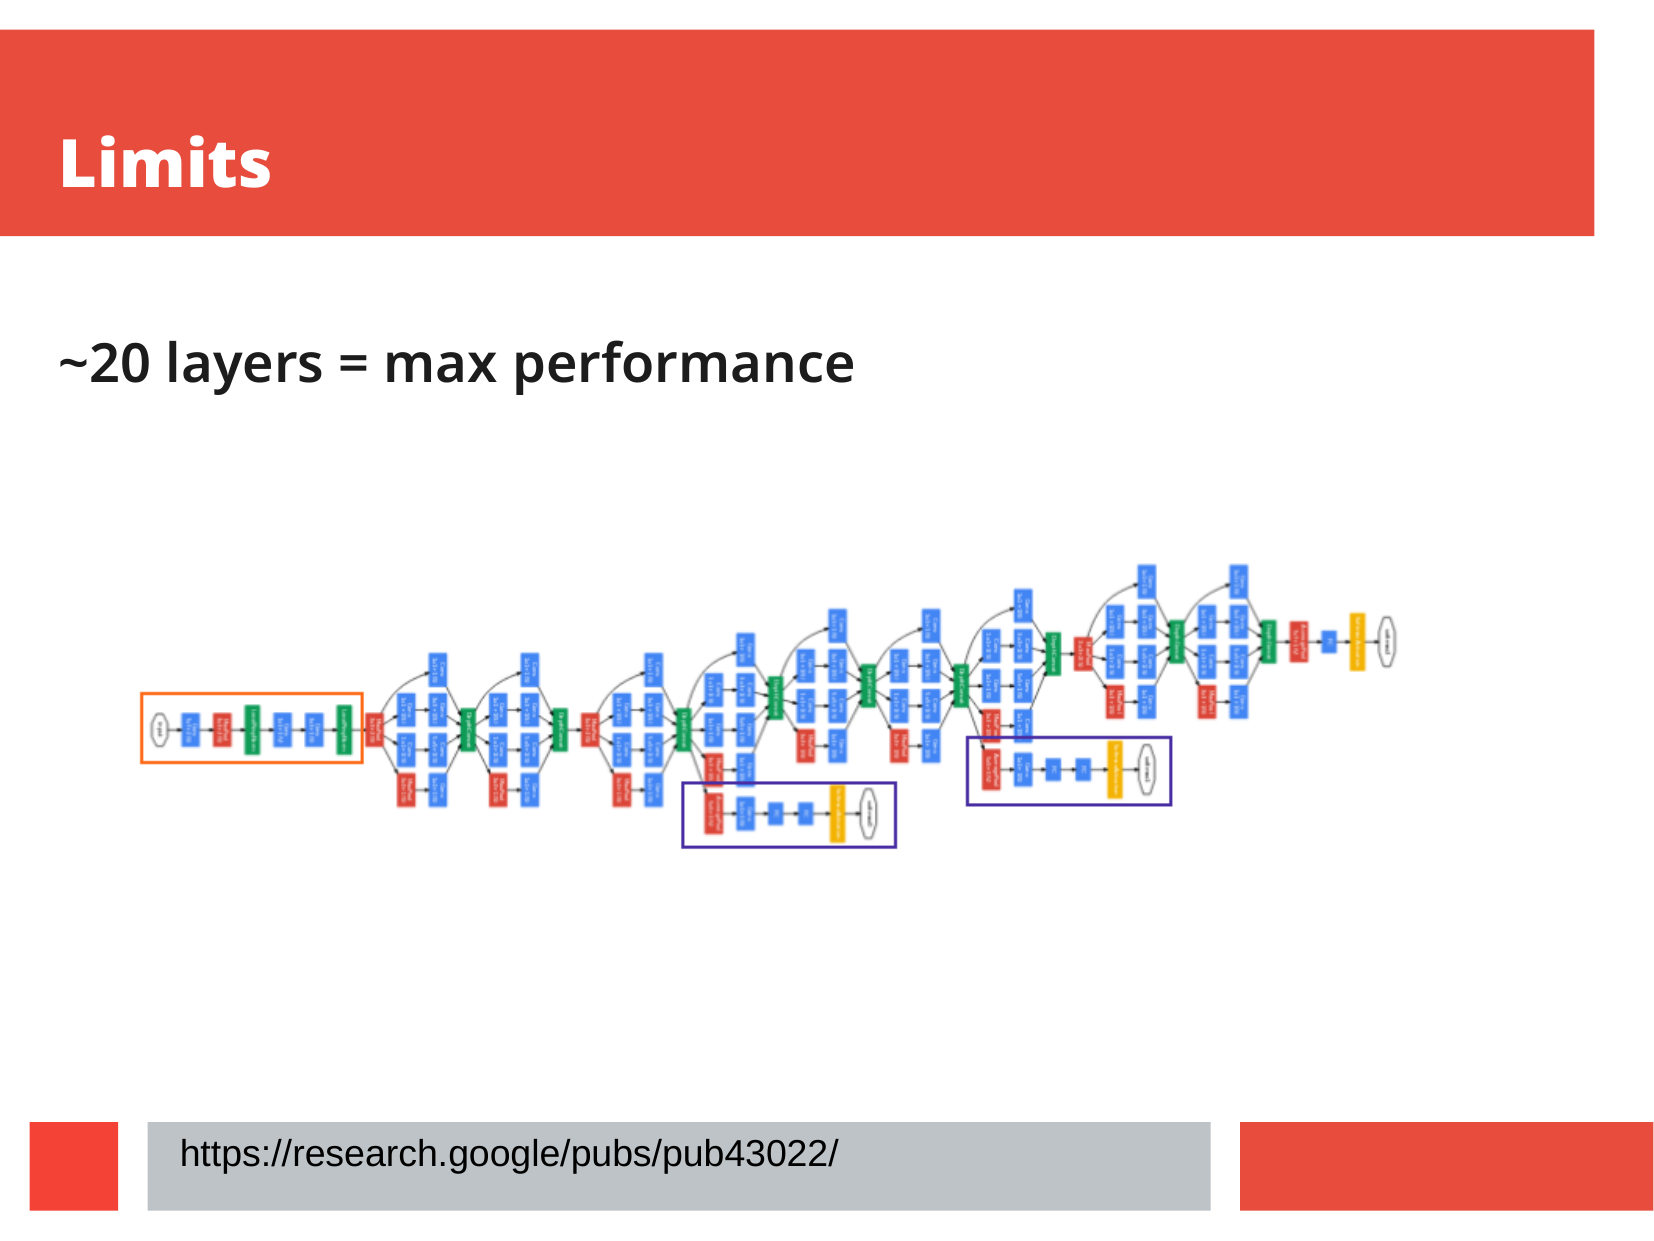

# Limits
~20 layers = max performance
https://research.google/pubs/pub43022/